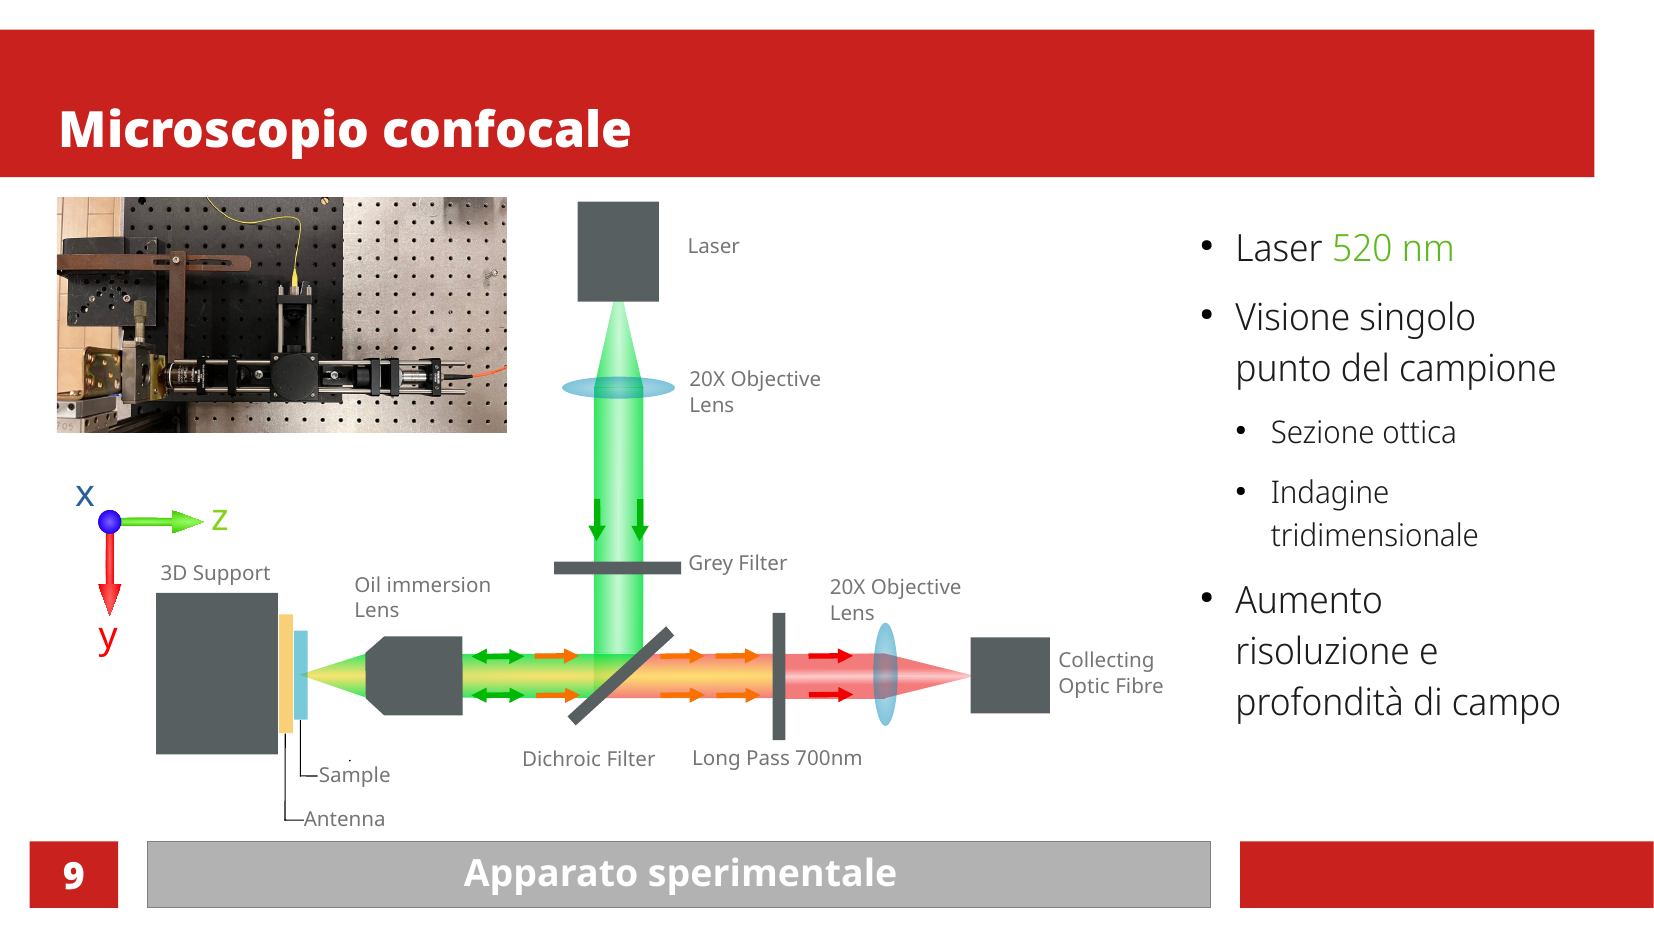

# Microscopio confocale
Laser 520 nm
Visione singolo punto del campione
Sezione ottica
Indagine tridimensionale
Aumento risoluzione e profondità di campo
x
z
y
Apparato sperimentale
9